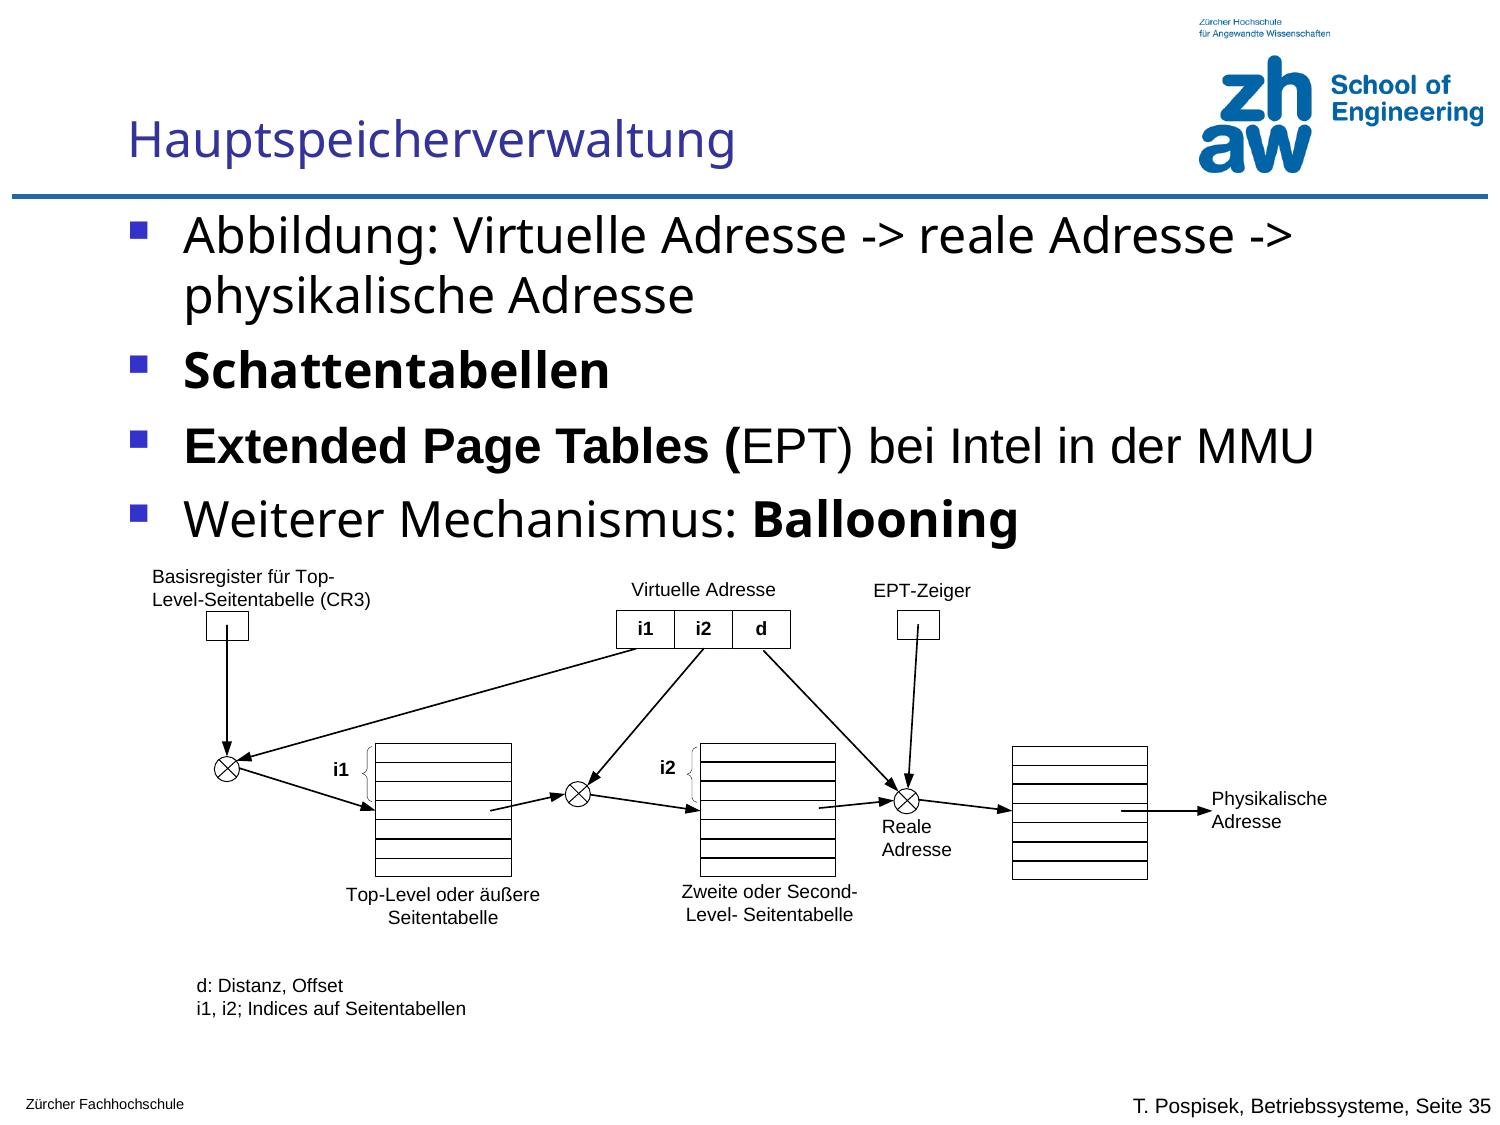

# Hauptspeicherverwaltung
Abbildung: Virtuelle Adresse -> reale Adresse -> physikalische Adresse
Schattentabellen
Extended Page Tables (EPT) bei Intel in der MMU
Weiterer Mechanismus: Ballooning